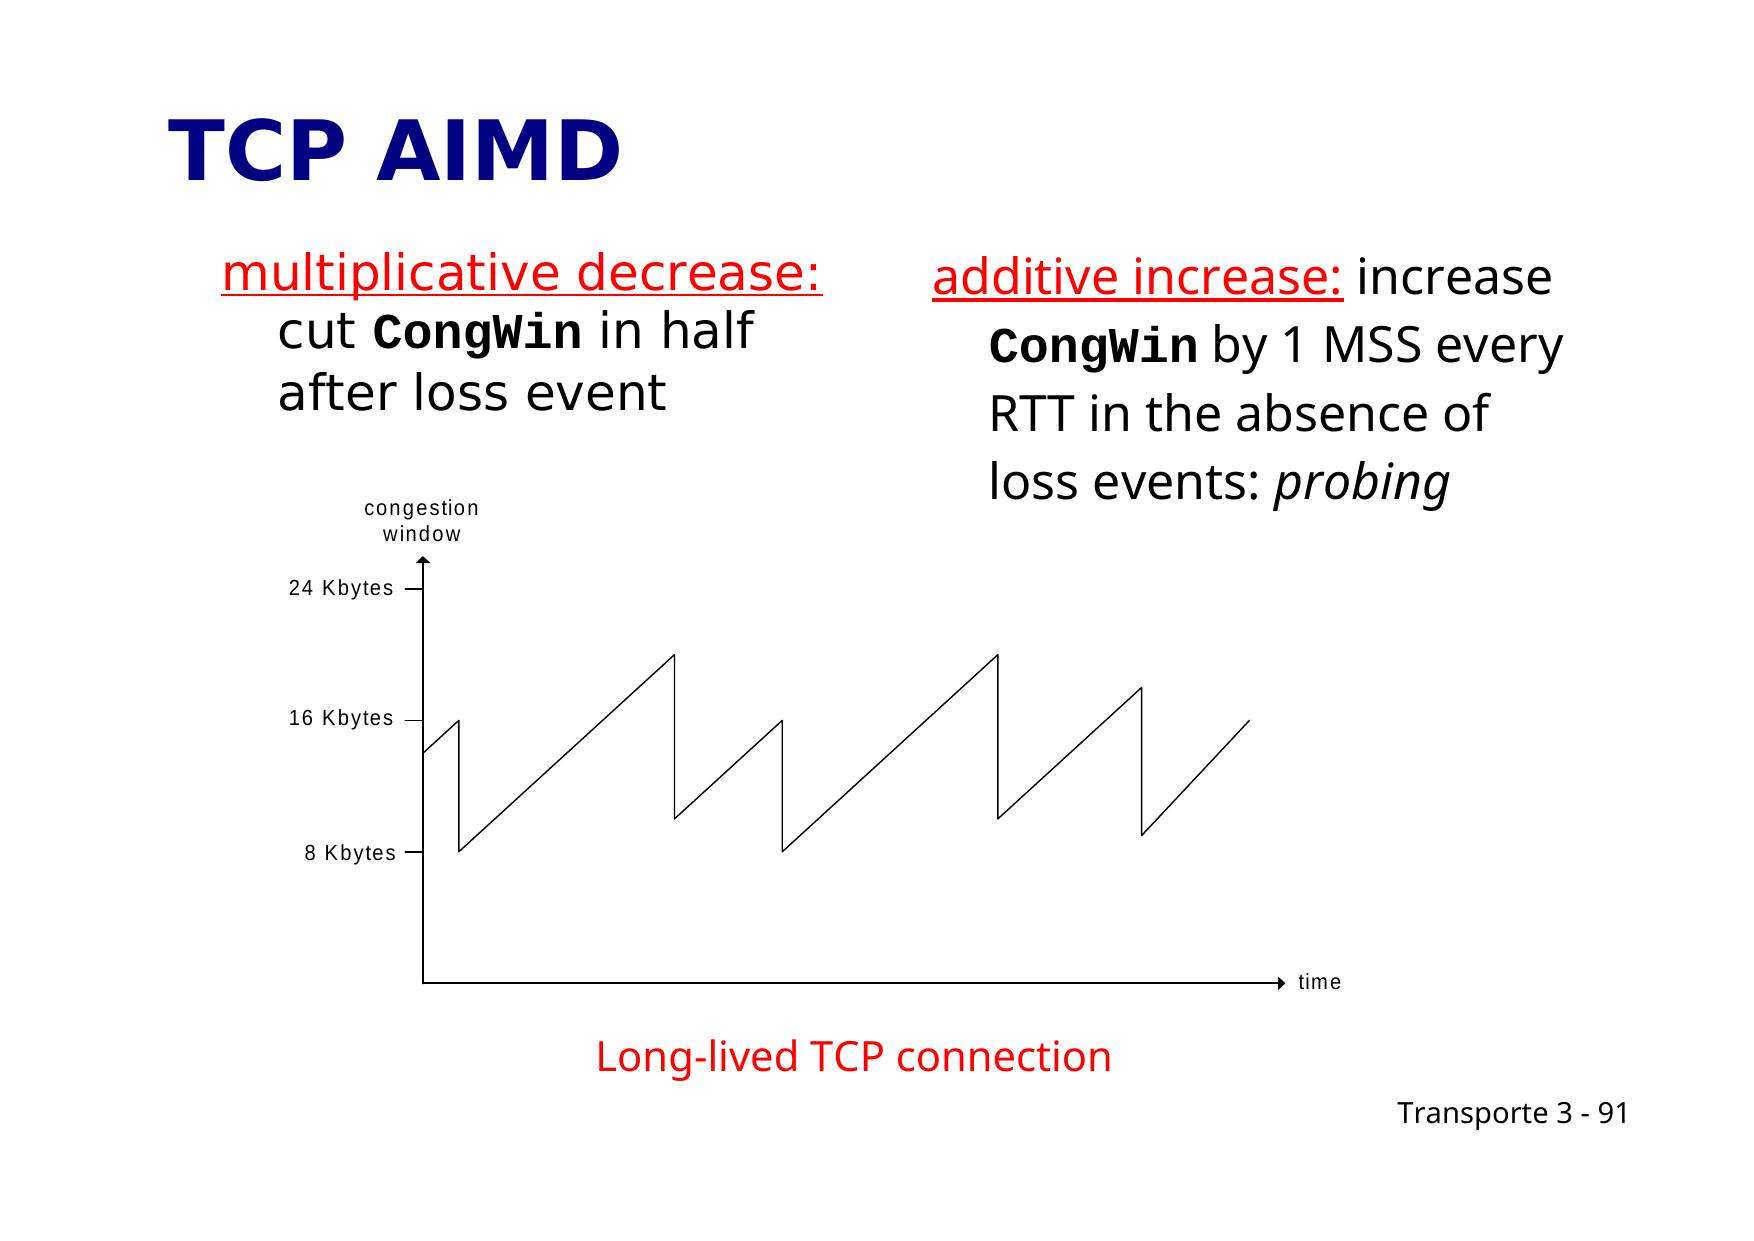

# TCP AIMD
additive increase: increase CongWin by 1 MSS every RTT in the absence of loss events: probing
multiplicative decrease: cut CongWin in half after loss event
Long-lived TCP connection